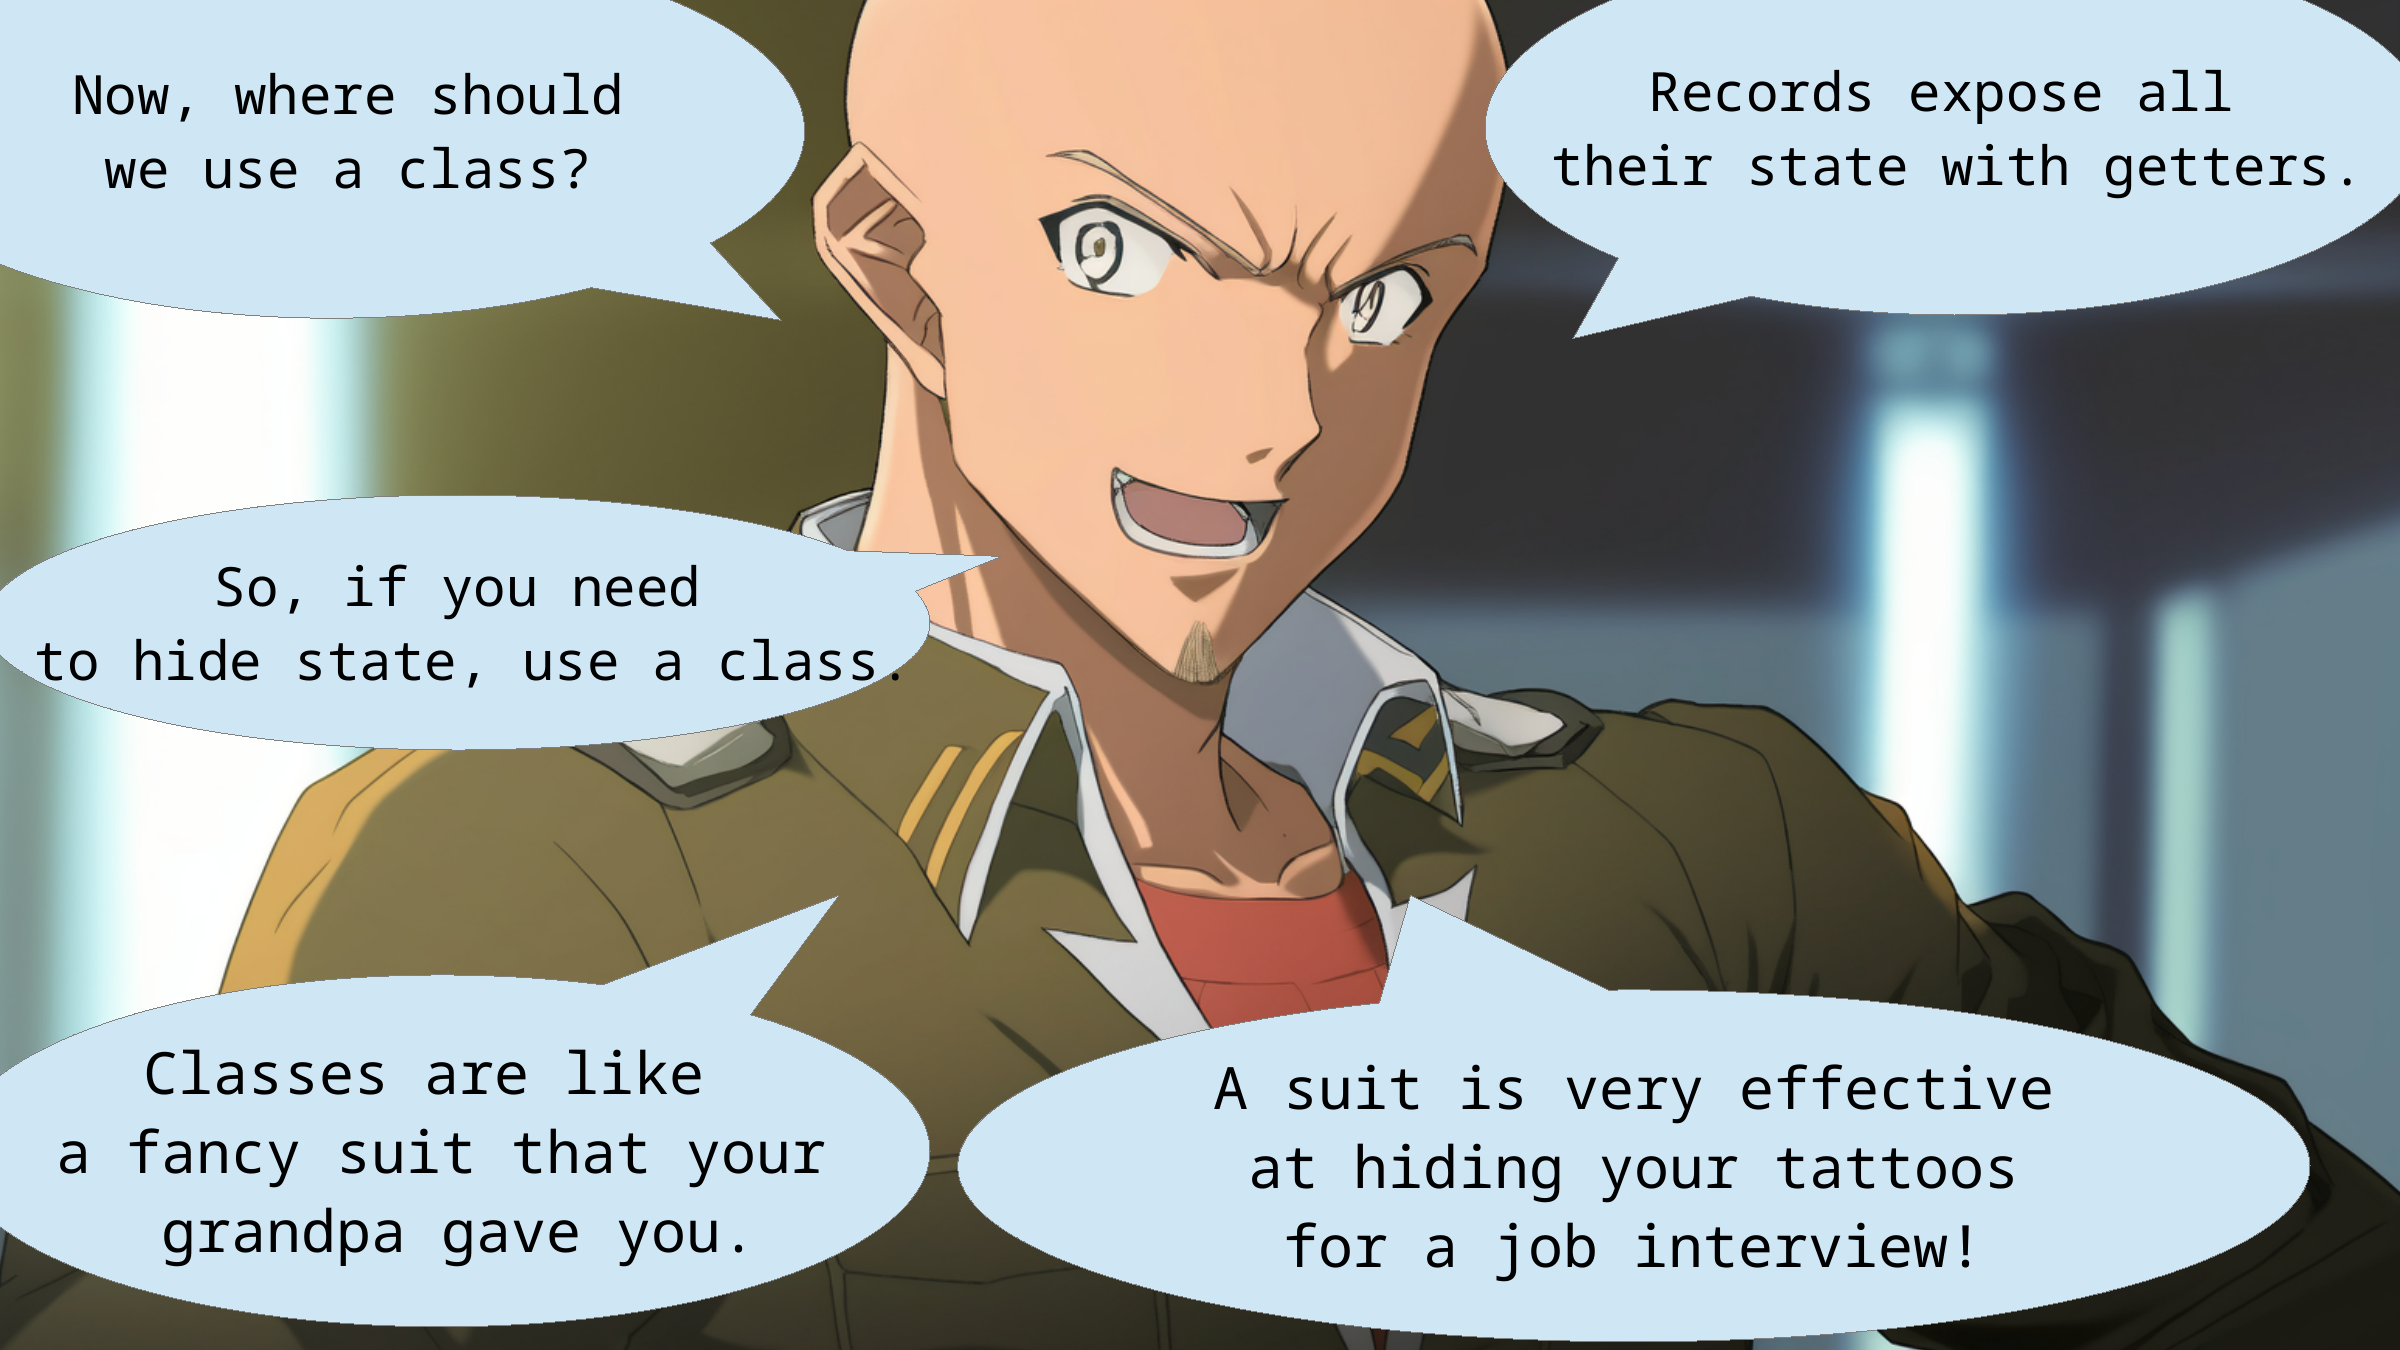

Records expose all
their state with getters.
 Now, where should
 we use a class?
So, if you need
 to hide state, use a class.
Classes are like
a fancy suit that your
 grandpa gave you.
A suit is very effective
at hiding your tattoos
for a job interview!